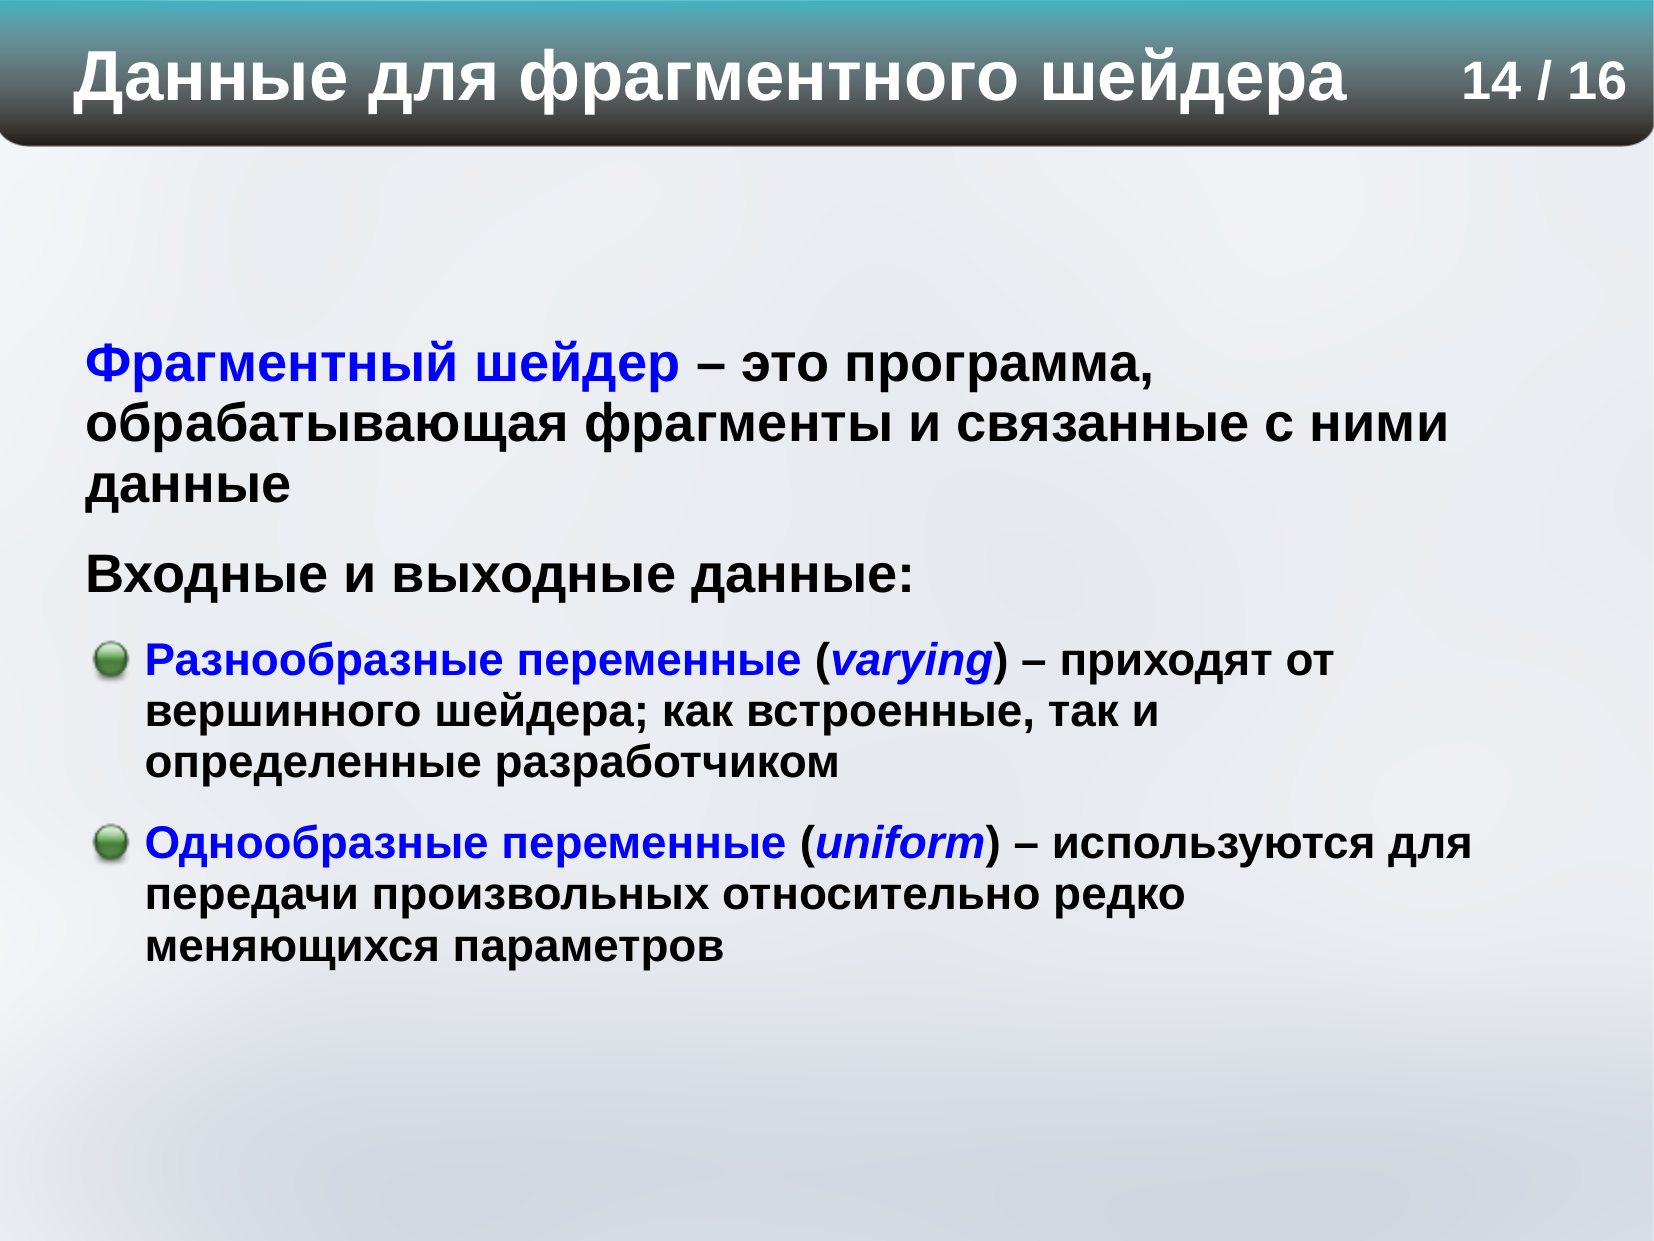

Данные для фрагментного шейдера
Фрагментный шейдер – это программа, обрабатывающая фрагменты и связанные с ними данные
Входные и выходные данные:
Разнообразные переменные (varying) – приходят от вершинного шейдера; как встроенные, так и определенные разработчиком
Однообразные переменные (uniform) – используются для передачи произвольных относительно редко меняющихся параметров